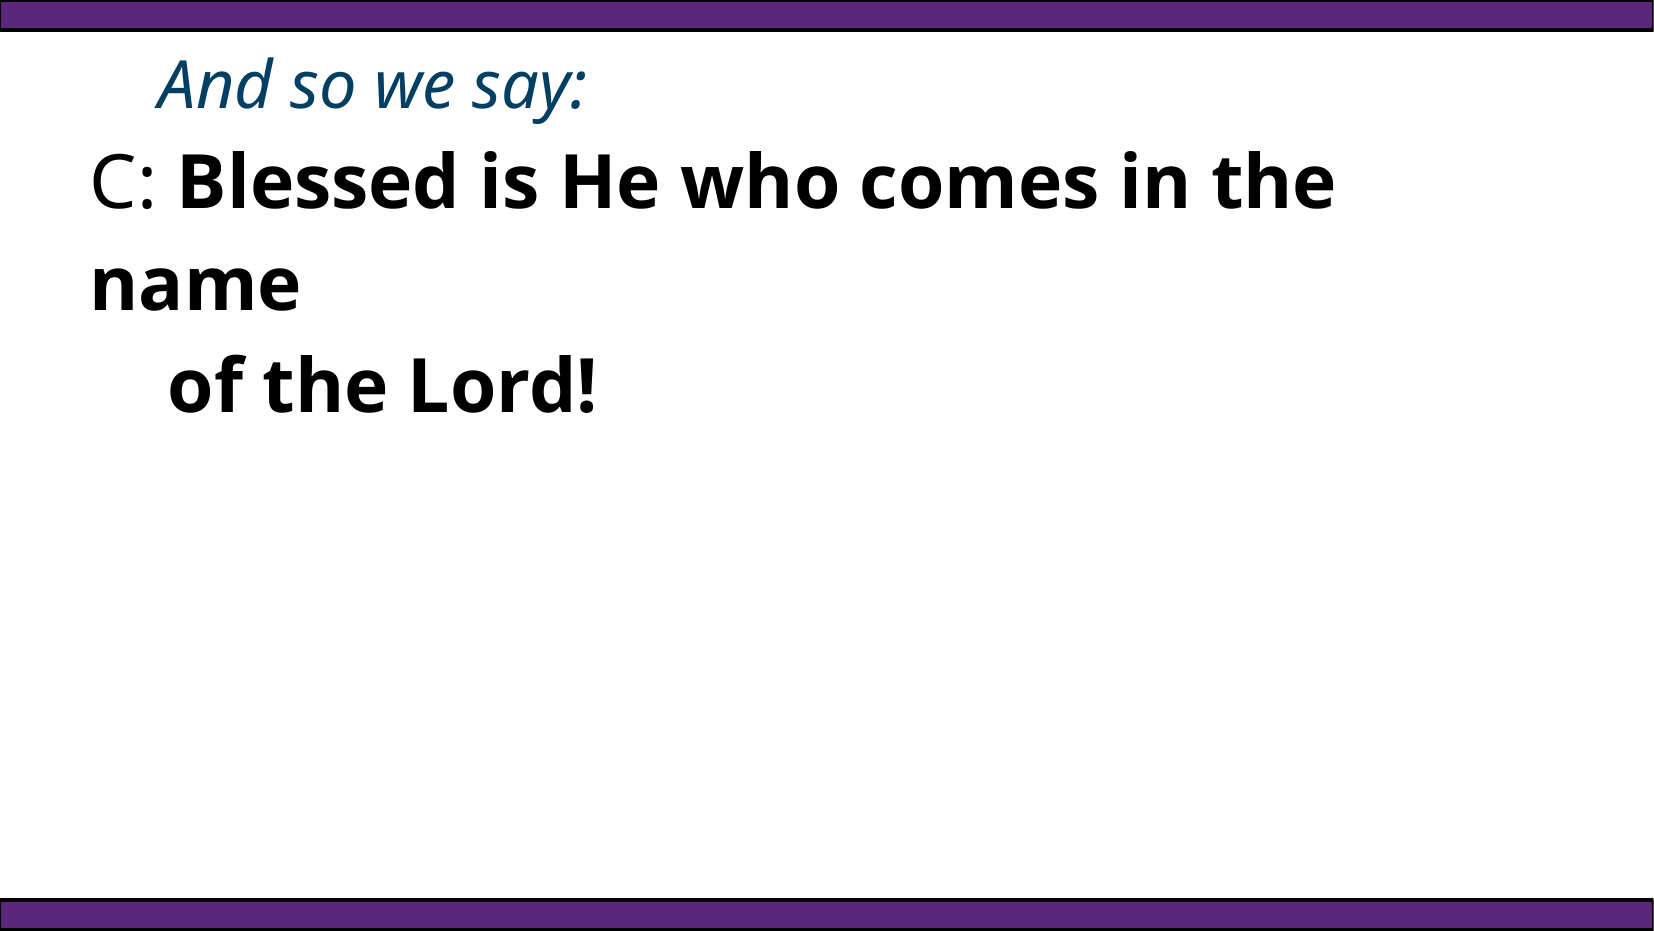

And so we say:
C: Blessed is He who comes in the name
 of the Lord!